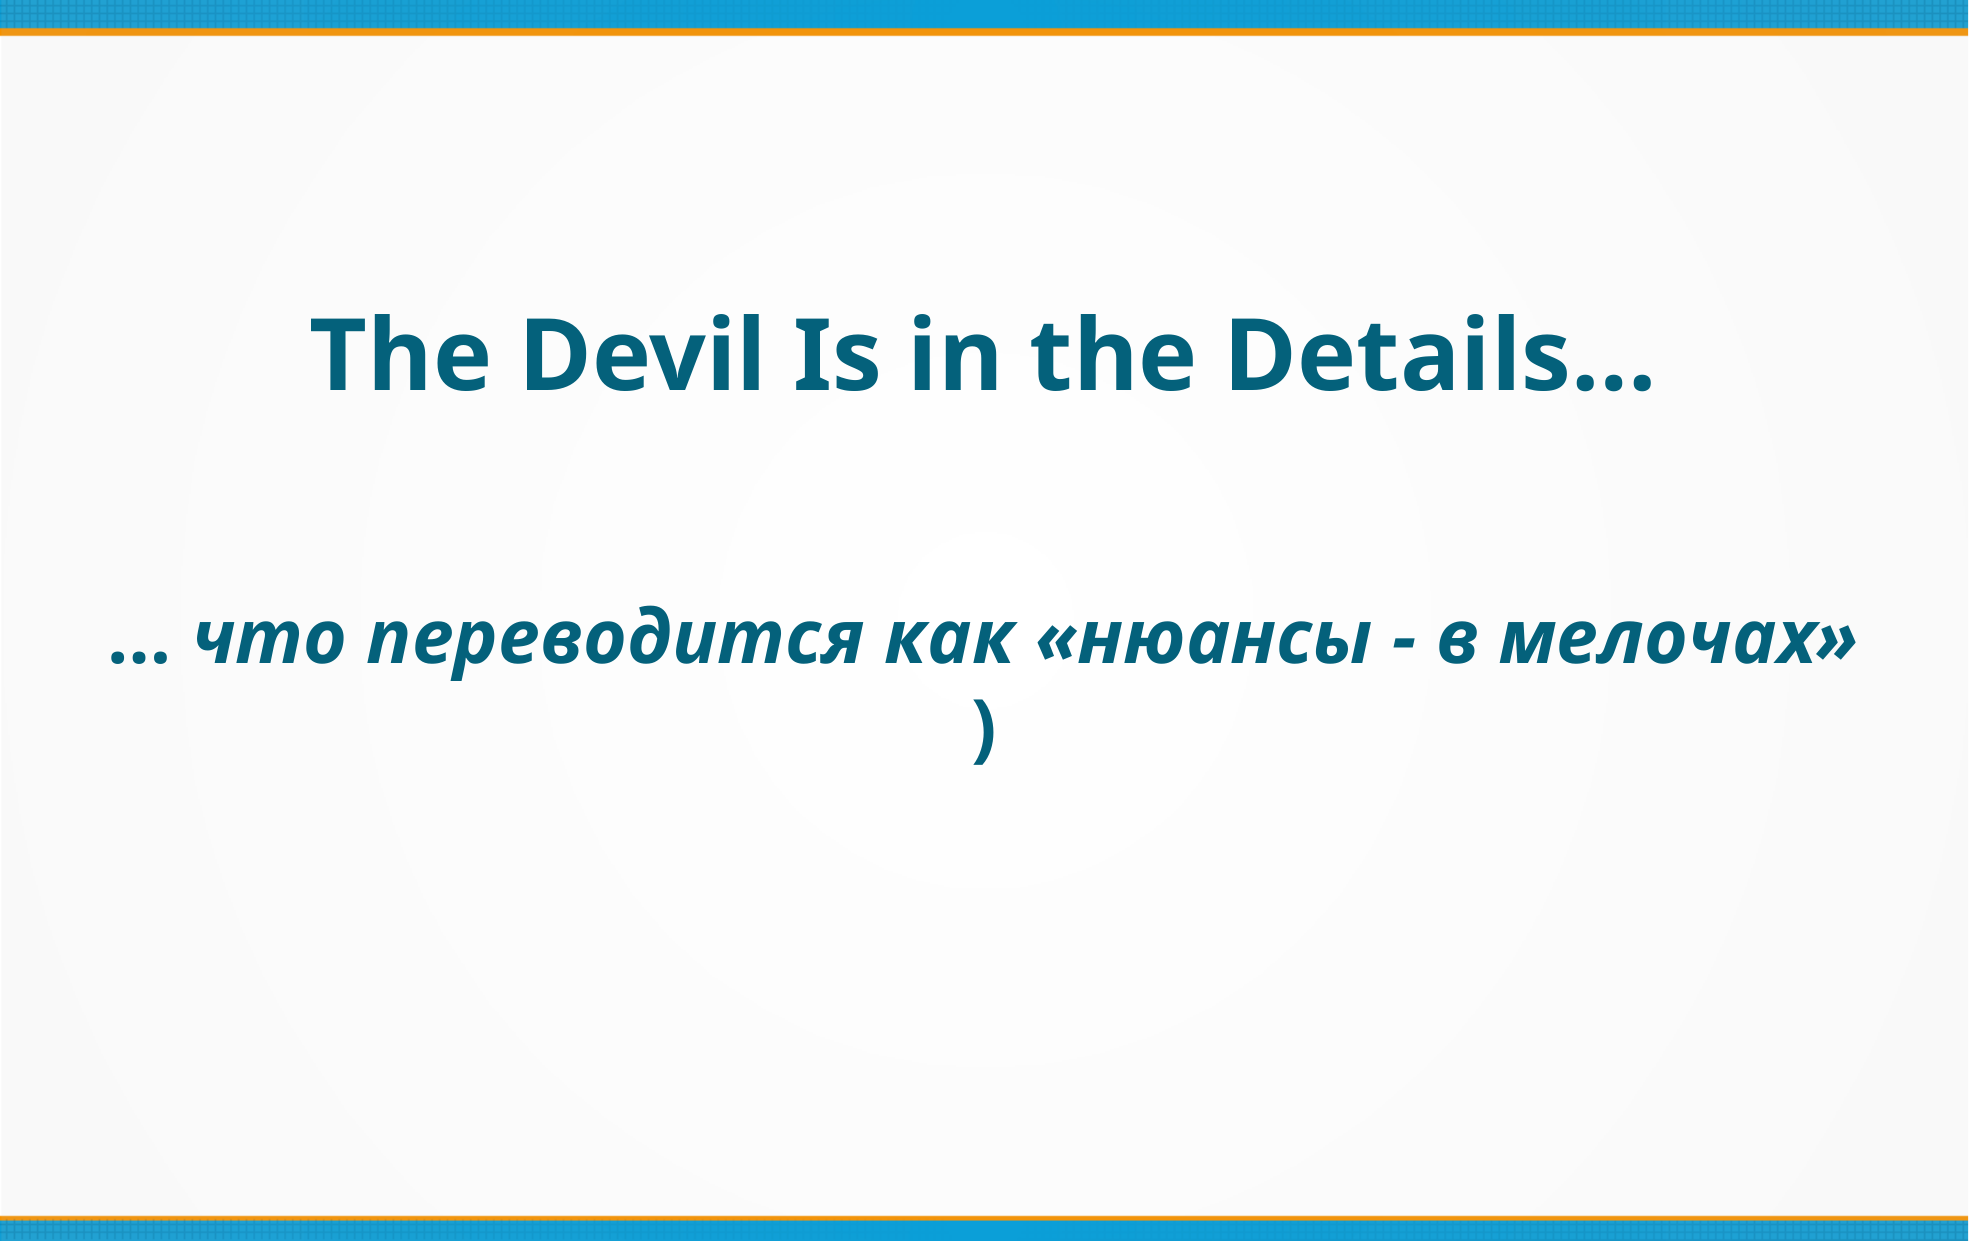

# The Devil Is in the Details…
… что переводится как «нюансы - в мелочах» )